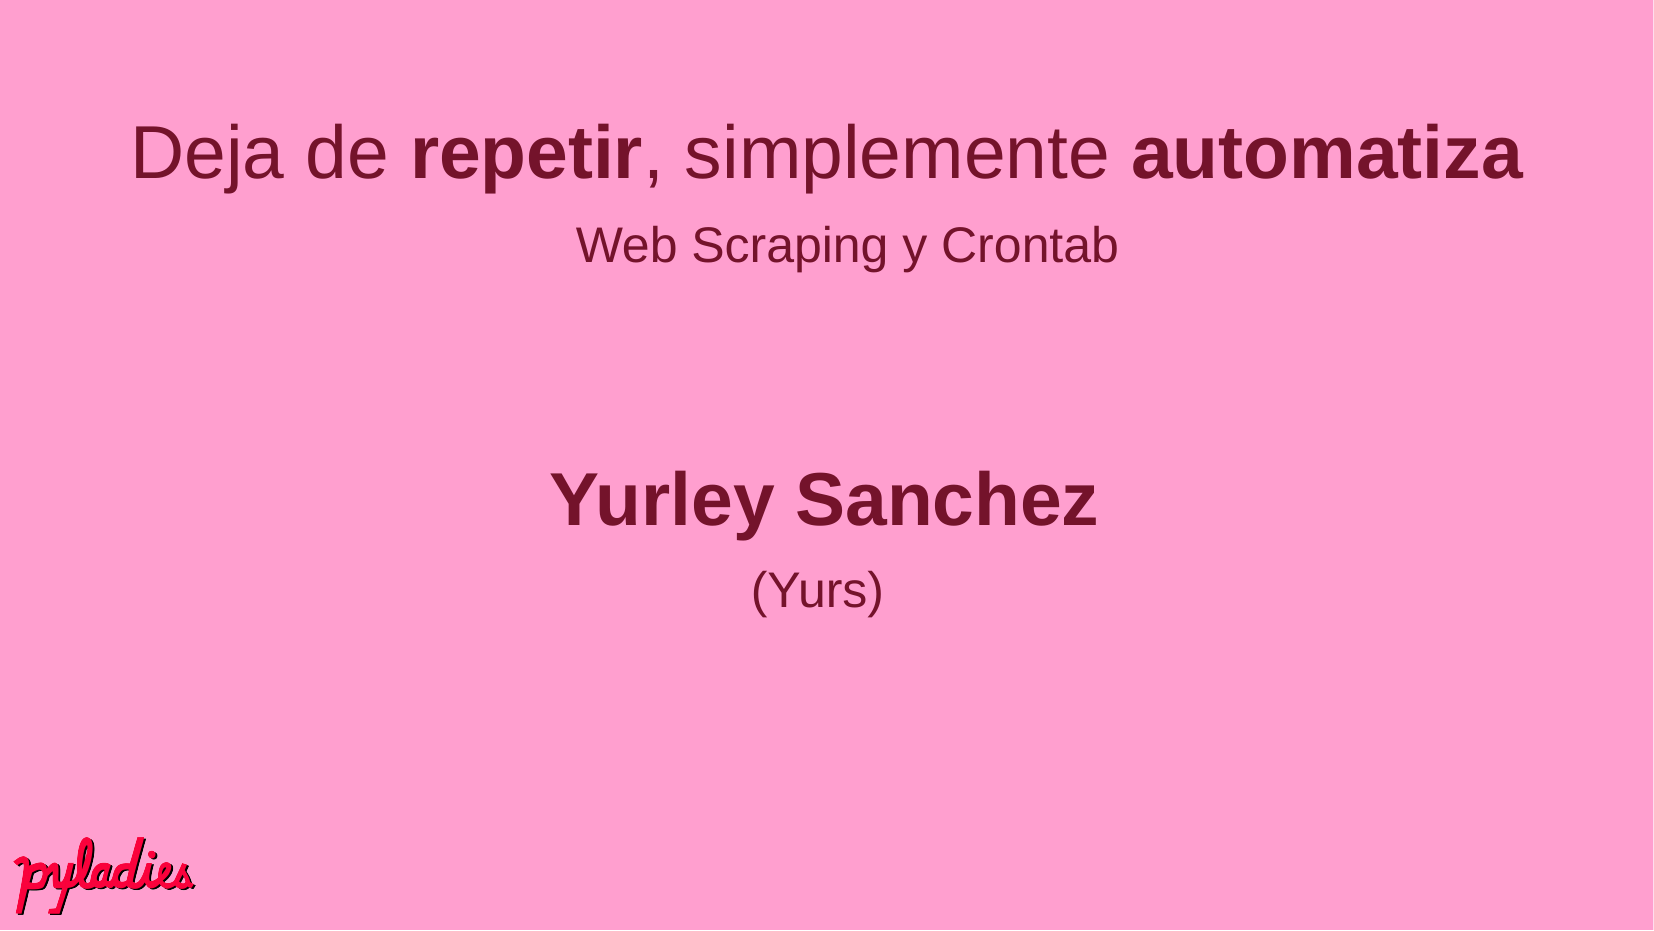

# Deja de repetir, simplemente automatiza
Web Scraping y Crontab
Yurley Sanchez
(Yurs)